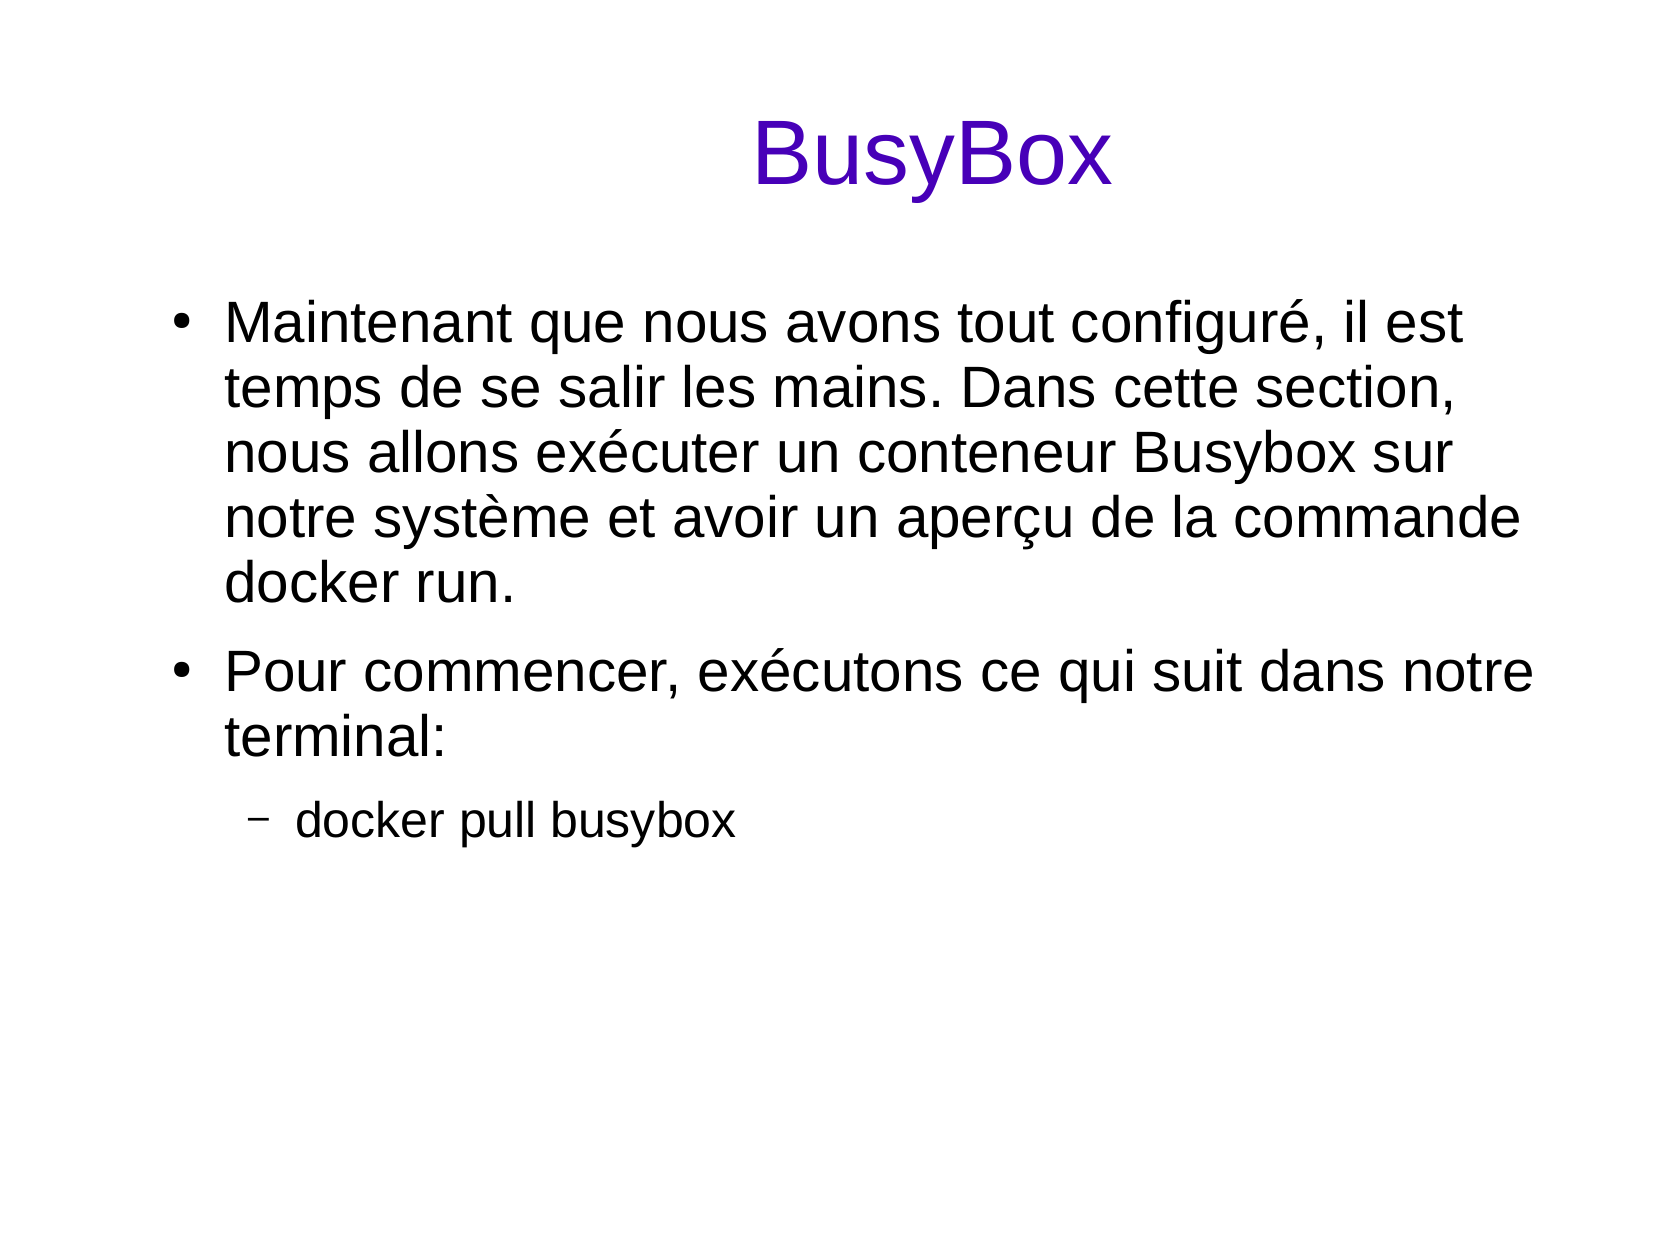

# BusyBox
Maintenant que nous avons tout configuré, il est temps de se salir les mains. Dans cette section, nous allons exécuter un conteneur Busybox sur notre système et avoir un aperçu de la commande docker run.
Pour commencer, exécutons ce qui suit dans notre terminal:
docker pull busybox